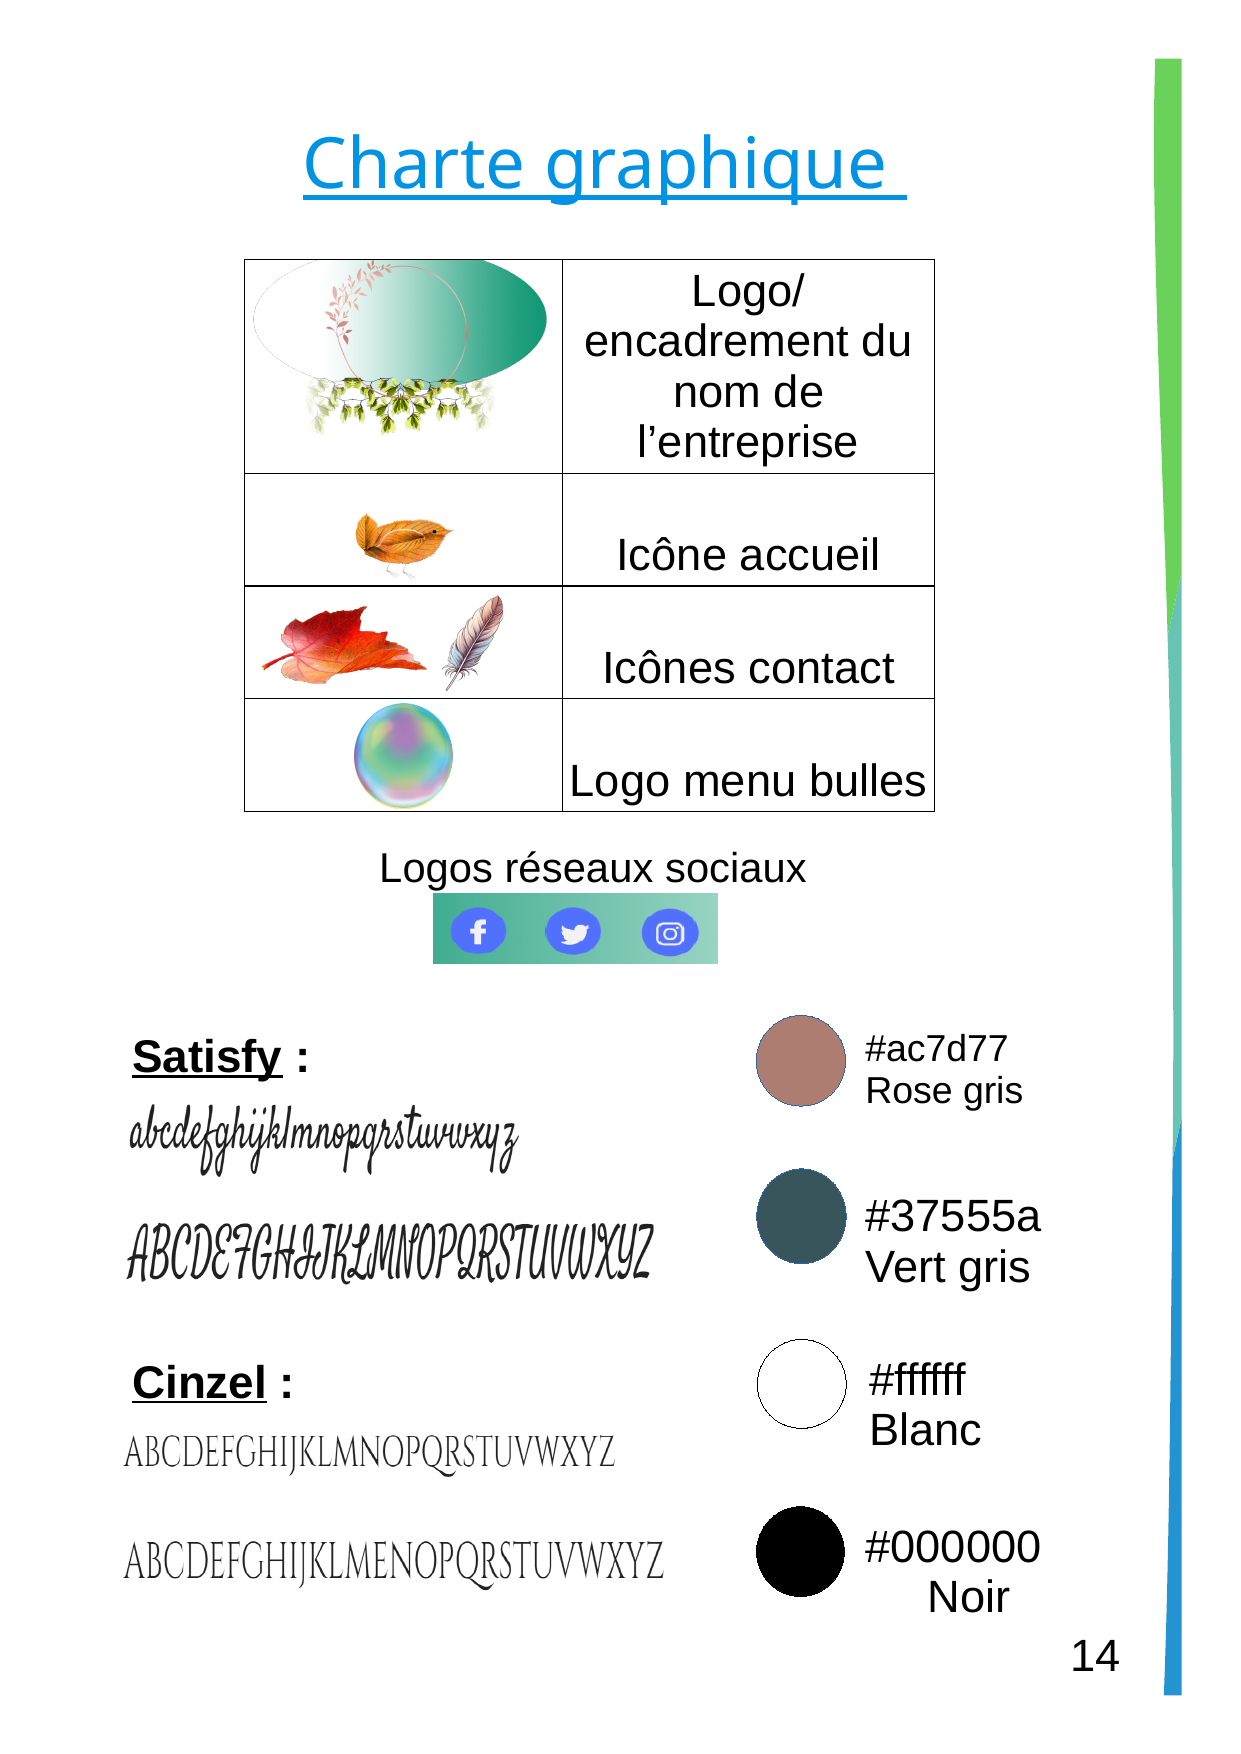

Charte graphique
| | Logo/encadrement du nom de l’entreprise |
| --- | --- |
| | Icône accueil |
| | Icônes contact |
| | Logo menu bulles |
Logos réseaux sociaux
#ac7d77 Rose gris
Satisfy :
#37555a Vert gris
#ffffff Blanc
Cinzel :
#000000 Noir